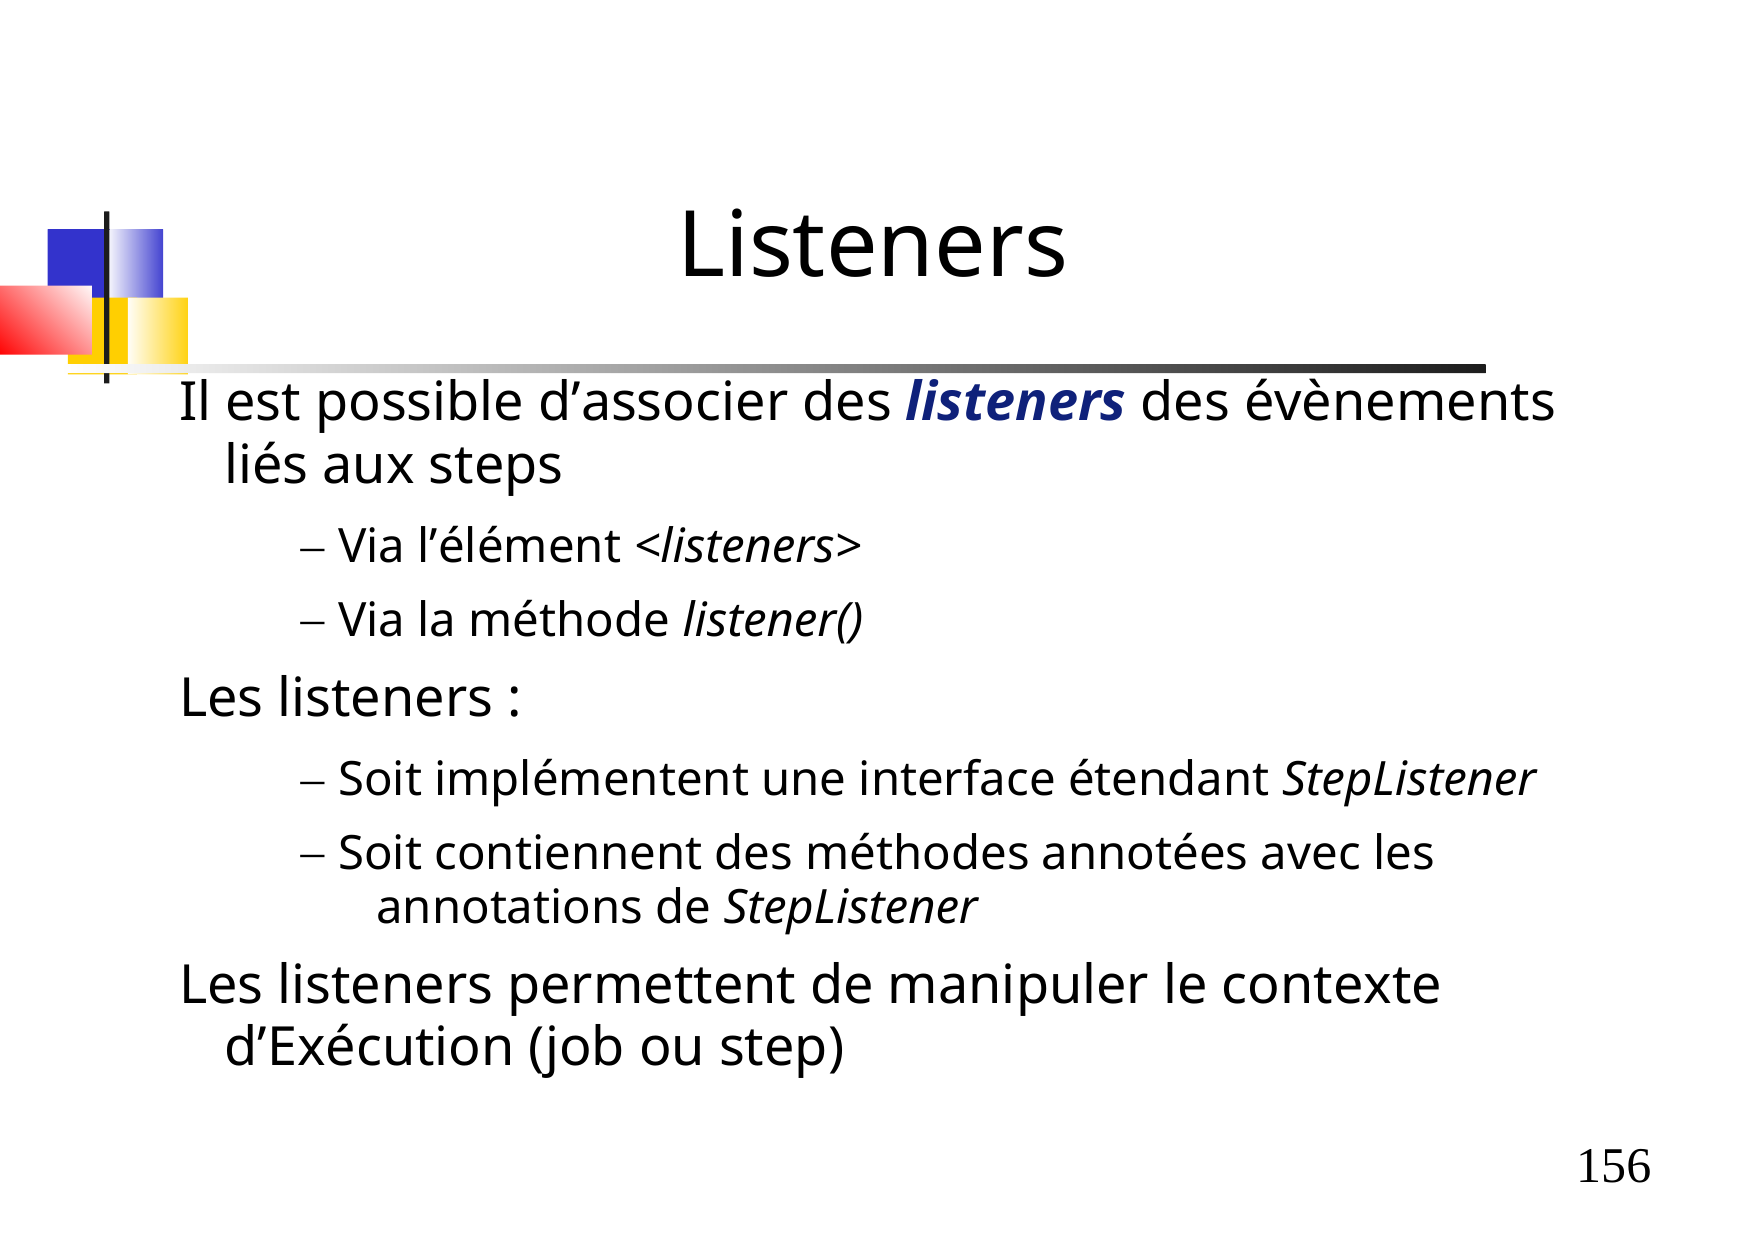

# Listeners
Il est possible d’associer des listeners des évènements liés aux steps
Via l’élément <listeners>
Via la méthode listener()
Les listeners :
Soit implémentent une interface étendant StepListener
Soit contiennent des méthodes annotées avec les annotations de StepListener
Les listeners permettent de manipuler le contexte d’Exécution (job ou step)